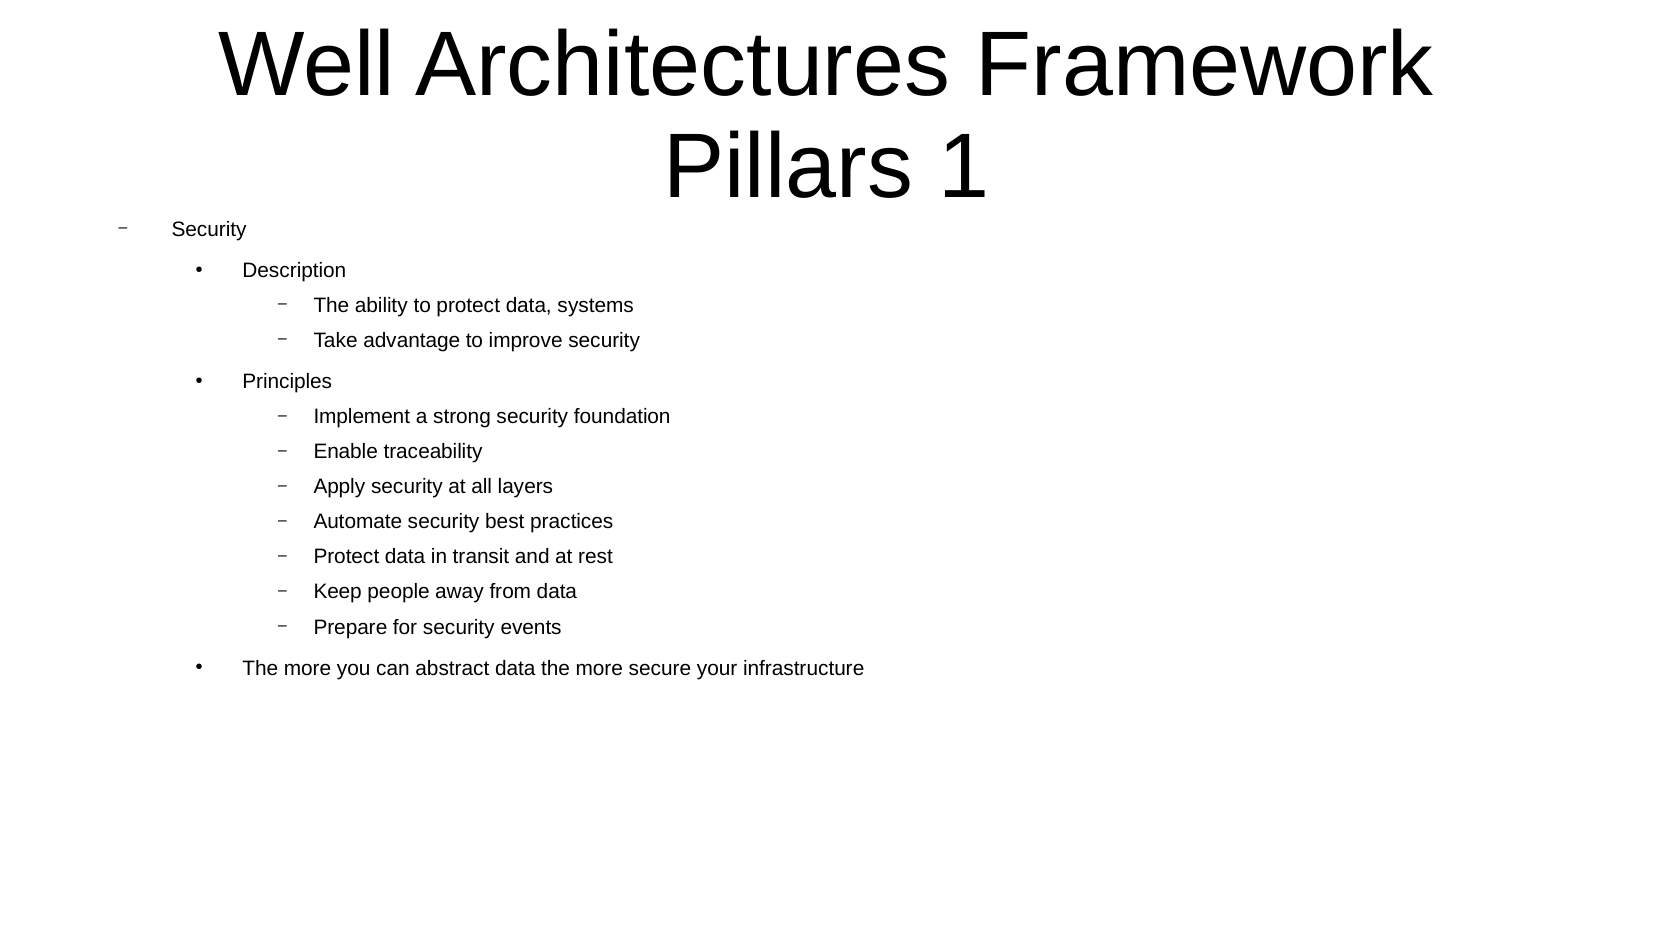

# Well Architectures Framework Pillars 1
Security
Description
The ability to protect data, systems
Take advantage to improve security
Principles
Implement a strong security foundation
Enable traceability
Apply security at all layers
Automate security best practices
Protect data in transit and at rest
Keep people away from data
Prepare for security events
The more you can abstract data the more secure your infrastructure